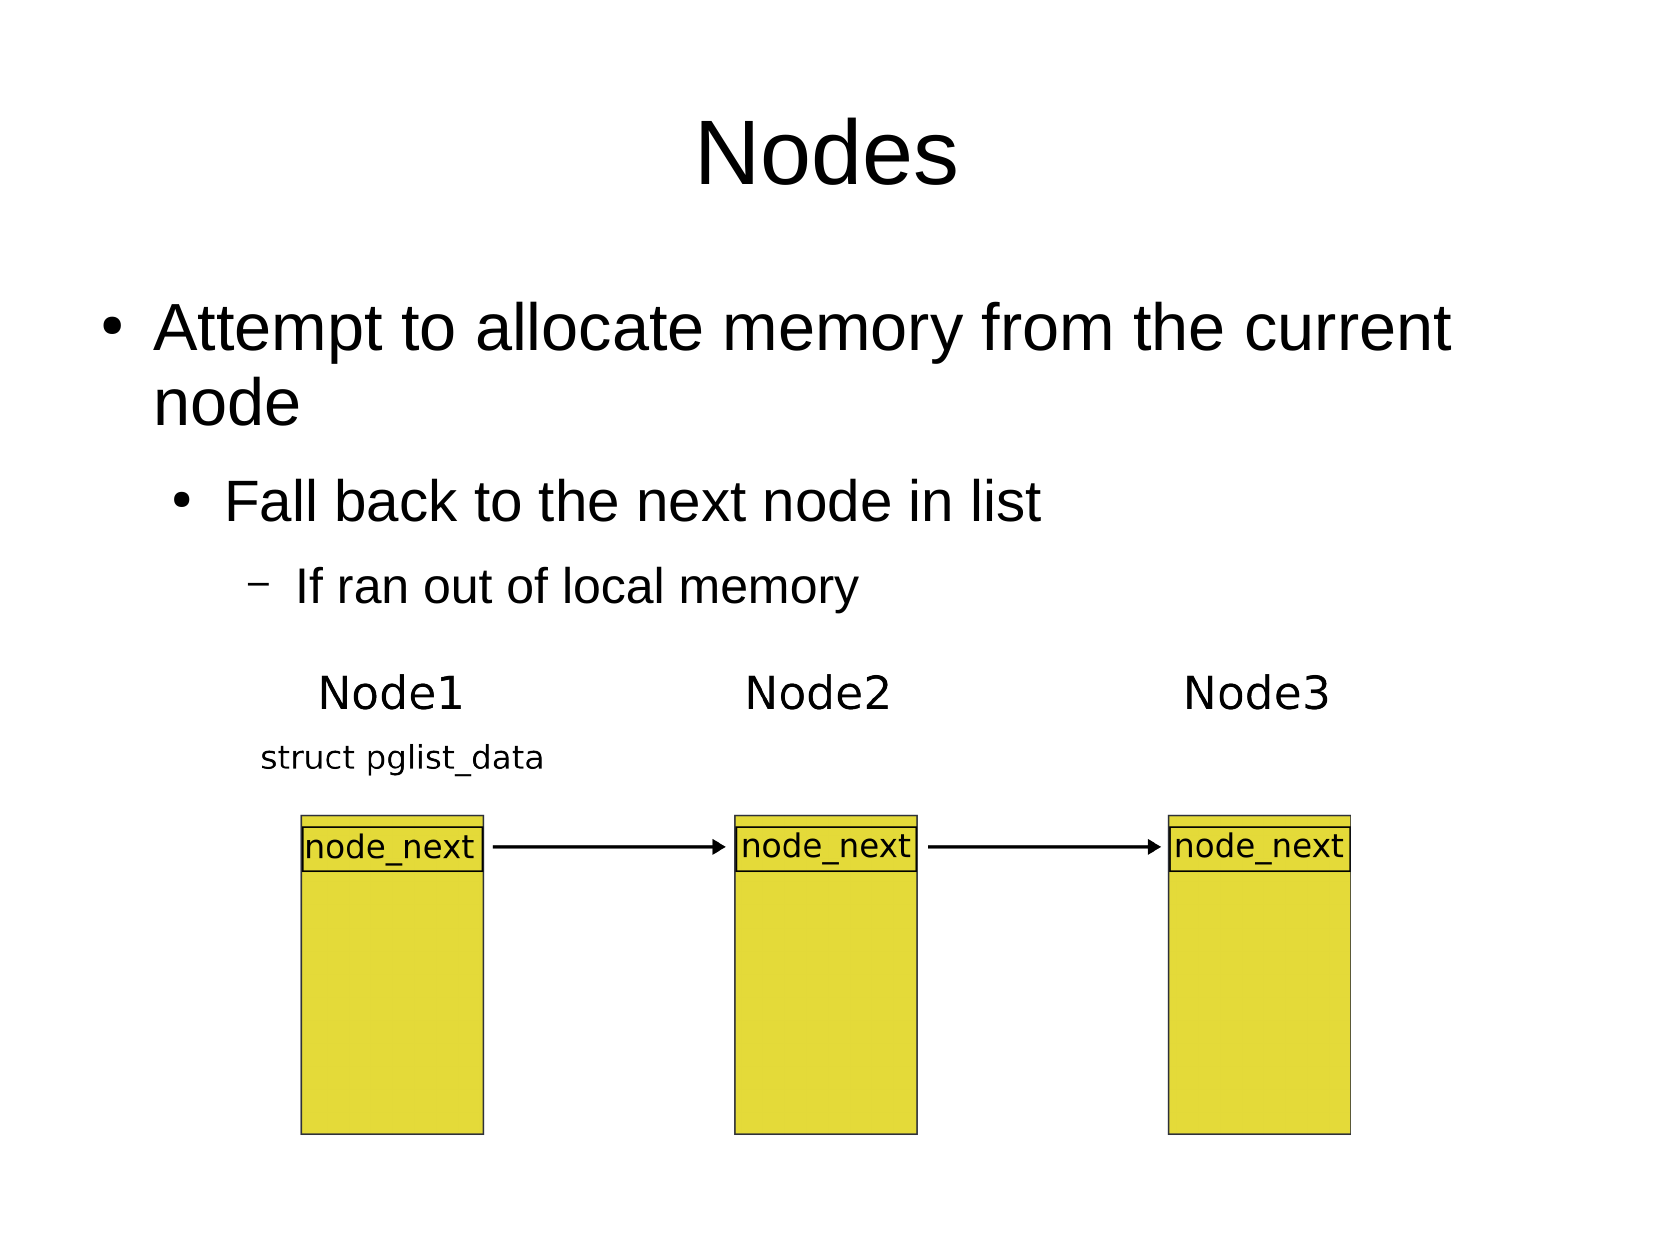

# Nodes
Attempt to allocate memory from the current node
Fall back to the next node in list
If ran out of local memory